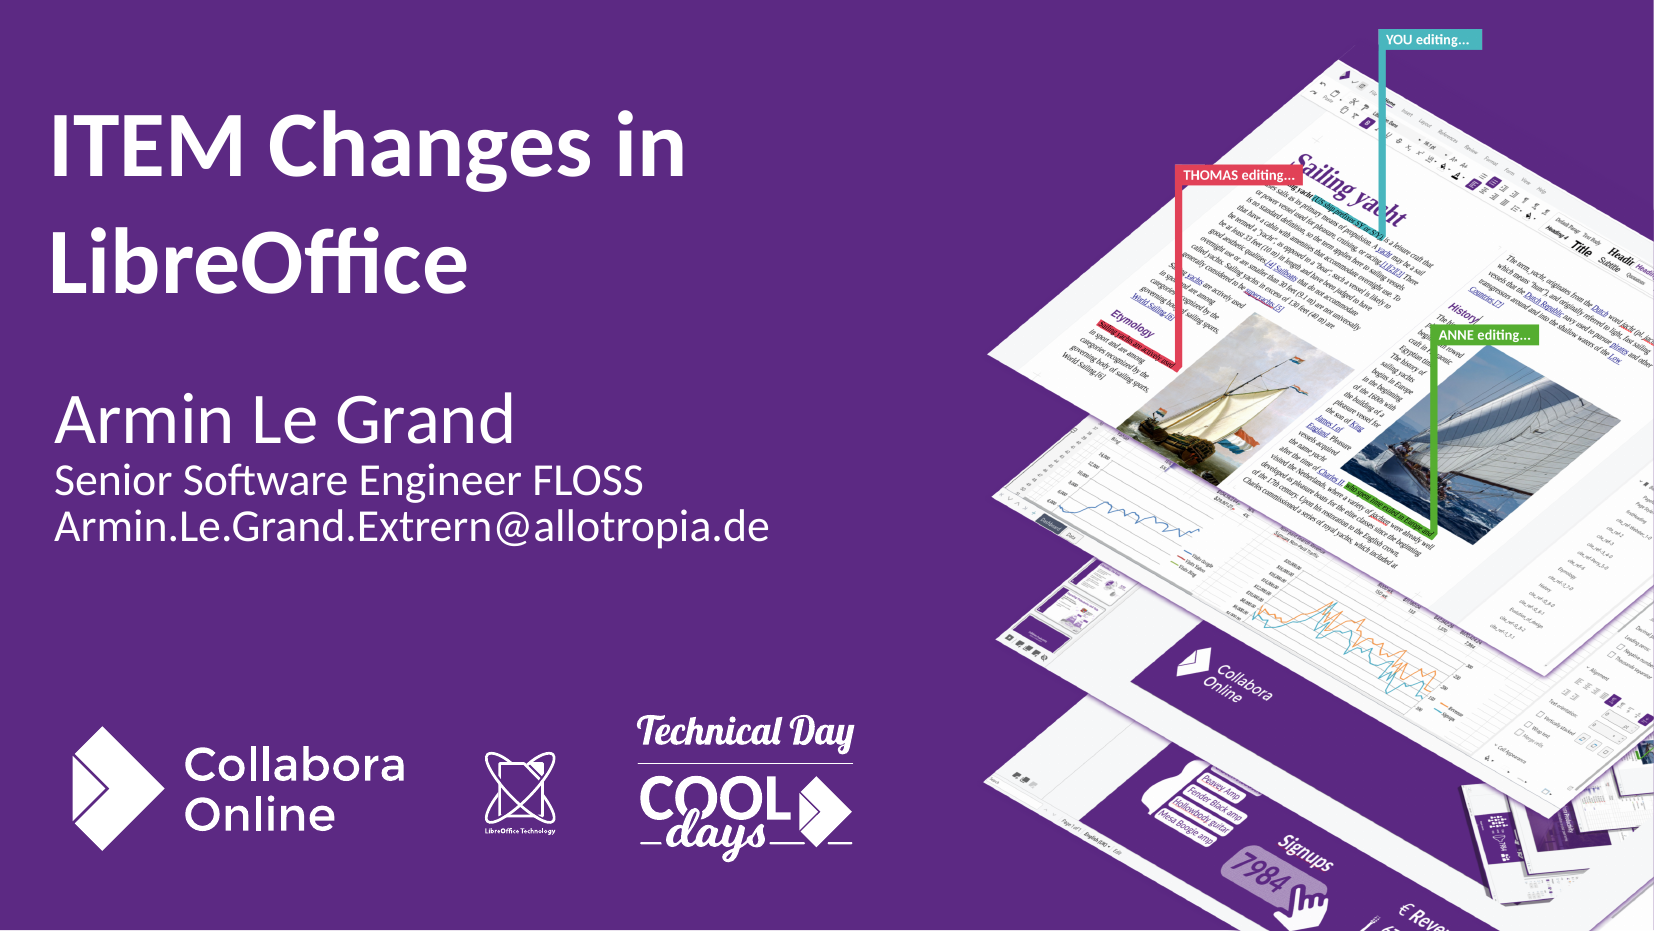

# ITEM Changes in LibreOffice
Armin Le Grand
Senior Software Engineer FLOSS
Armin.Le.Grand.Extrern@allotropia.de